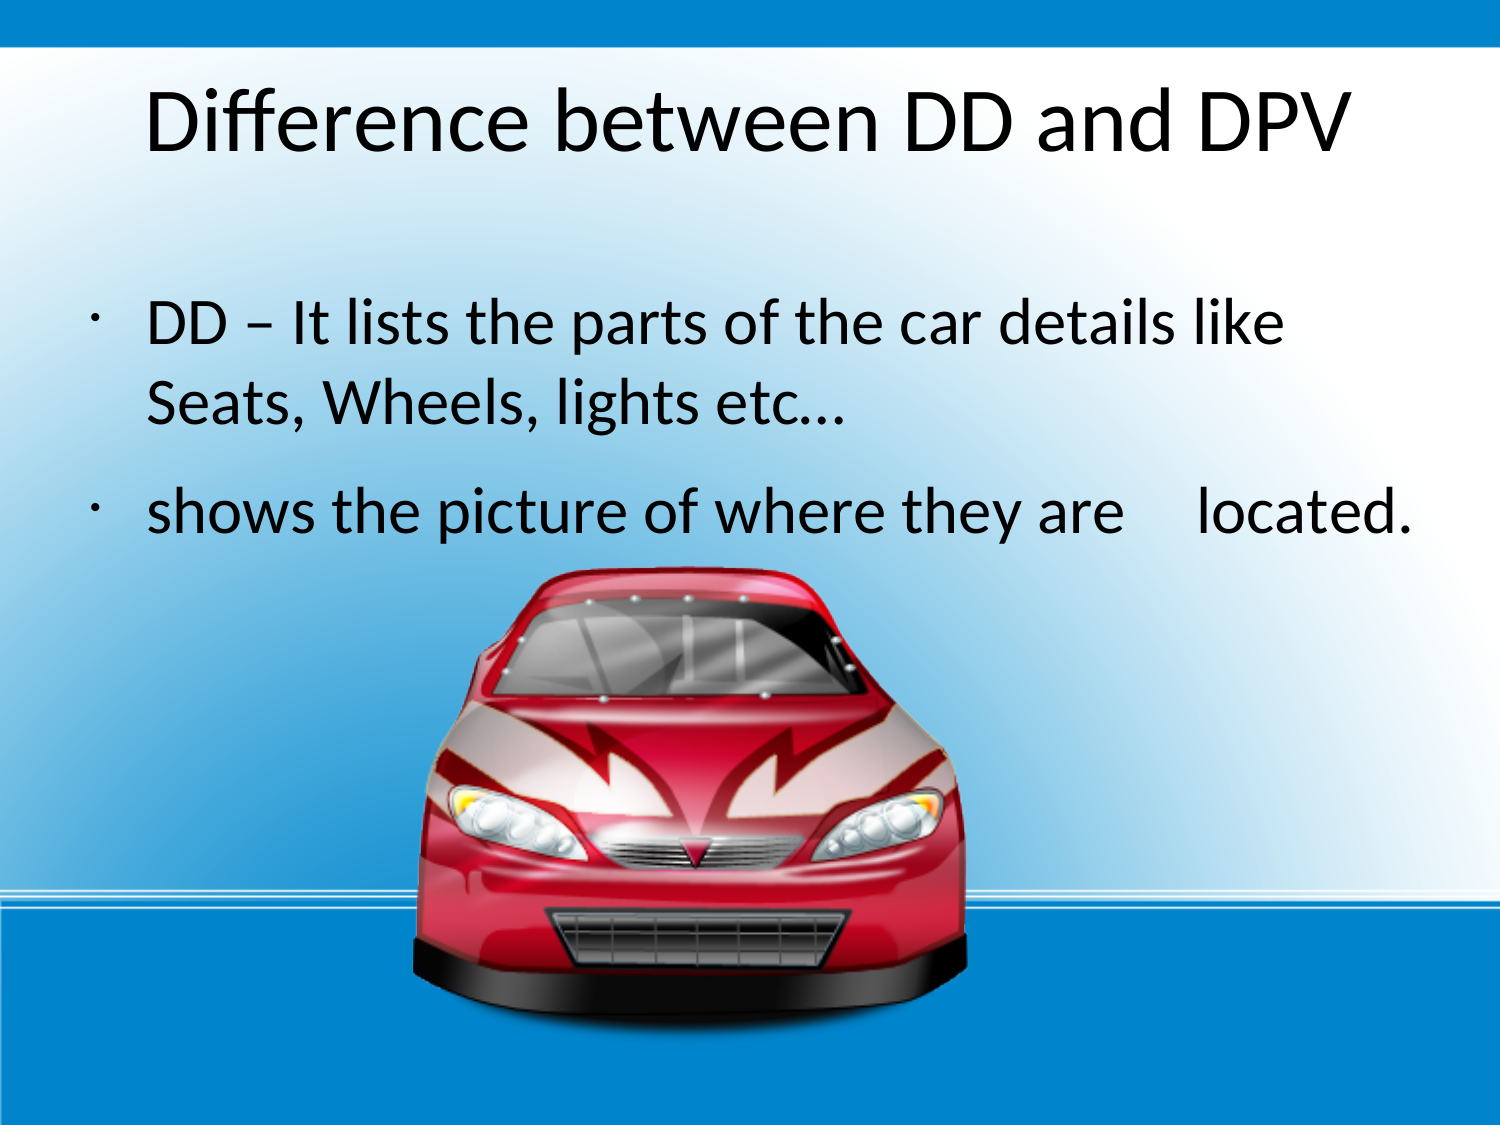

# Difference between DD and DPV
DD – It lists the parts of the car details like Seats, Wheels, lights etc…
shows the picture of where they are 	located.